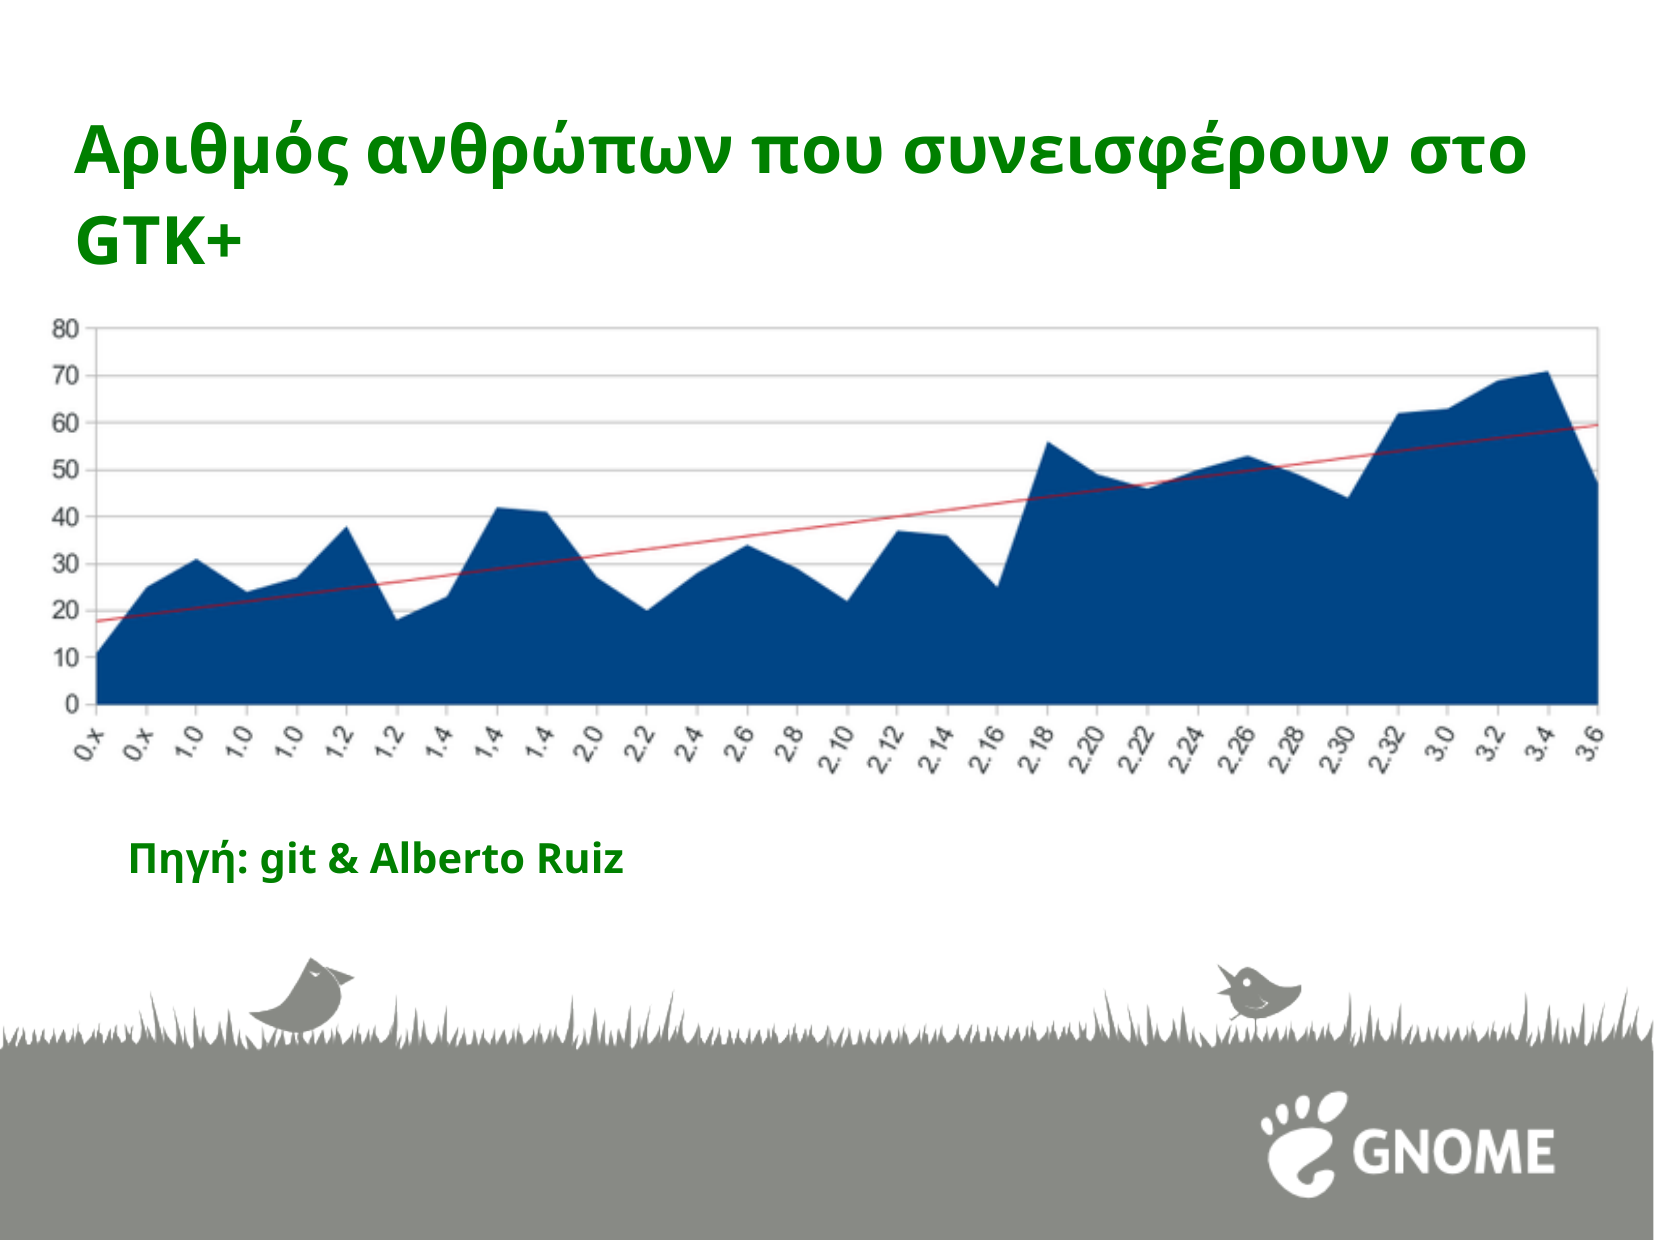

Αριθμός ανθρώπων που συνεισφέρουν στο GTK+
Πηγή: git & Alberto Ruiz